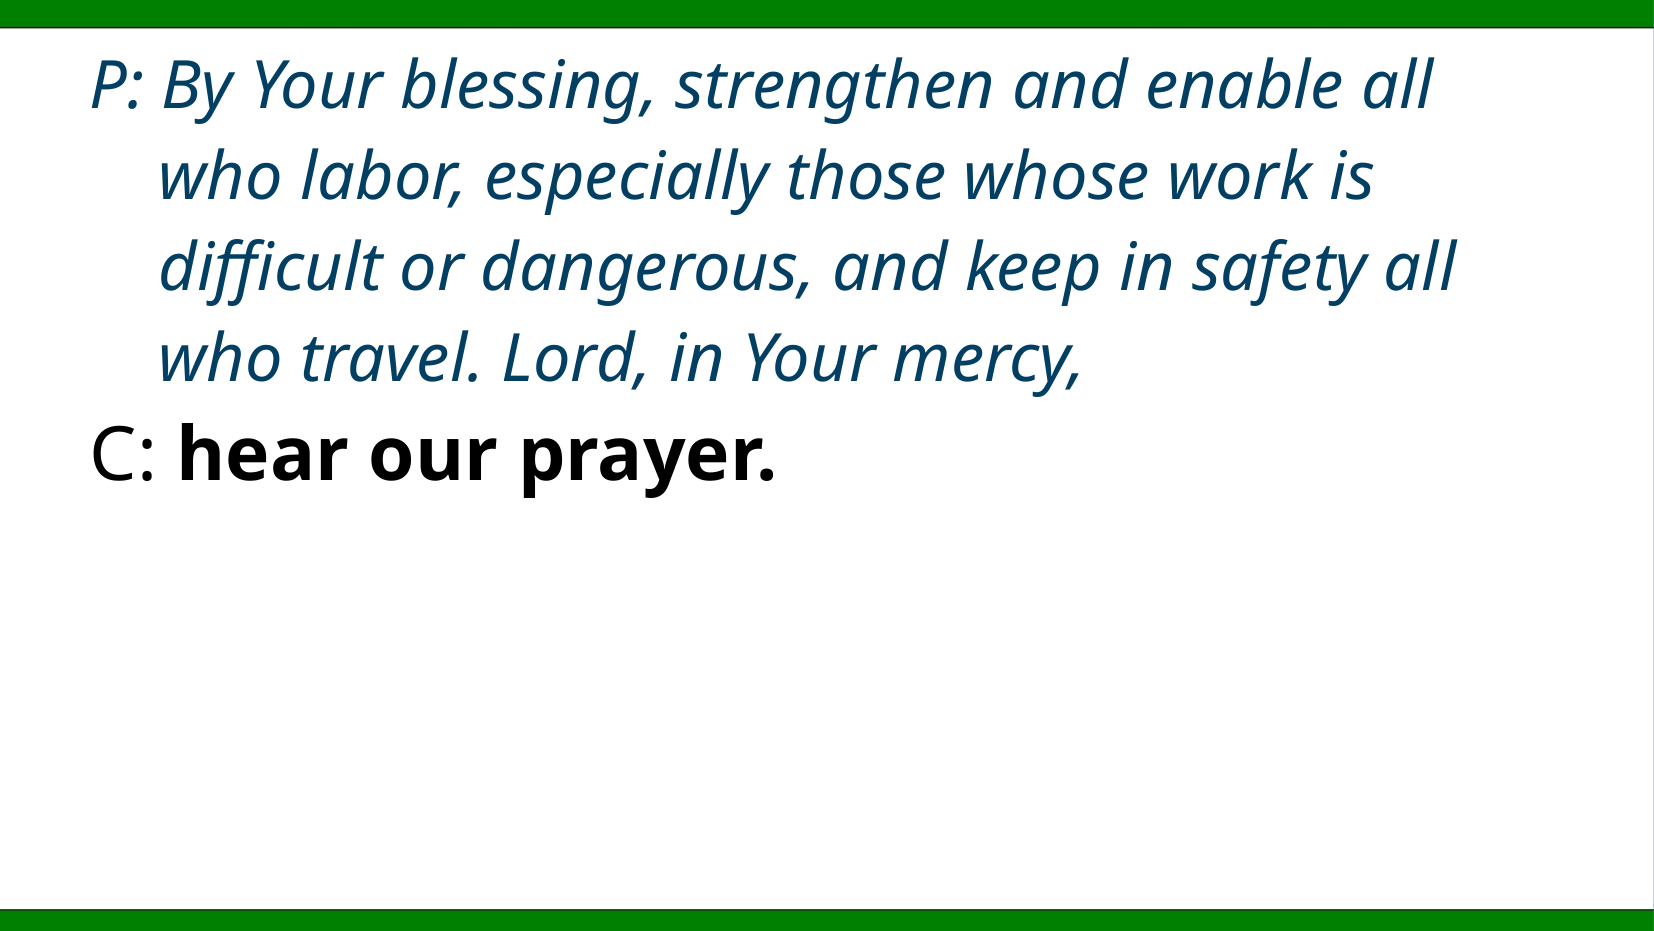

P: By Your blessing, strengthen and enable all
 who labor, especially those whose work is
 difficult or dangerous, and keep in safety all
 who travel. Lord, in Your mercy,
C: hear our prayer.